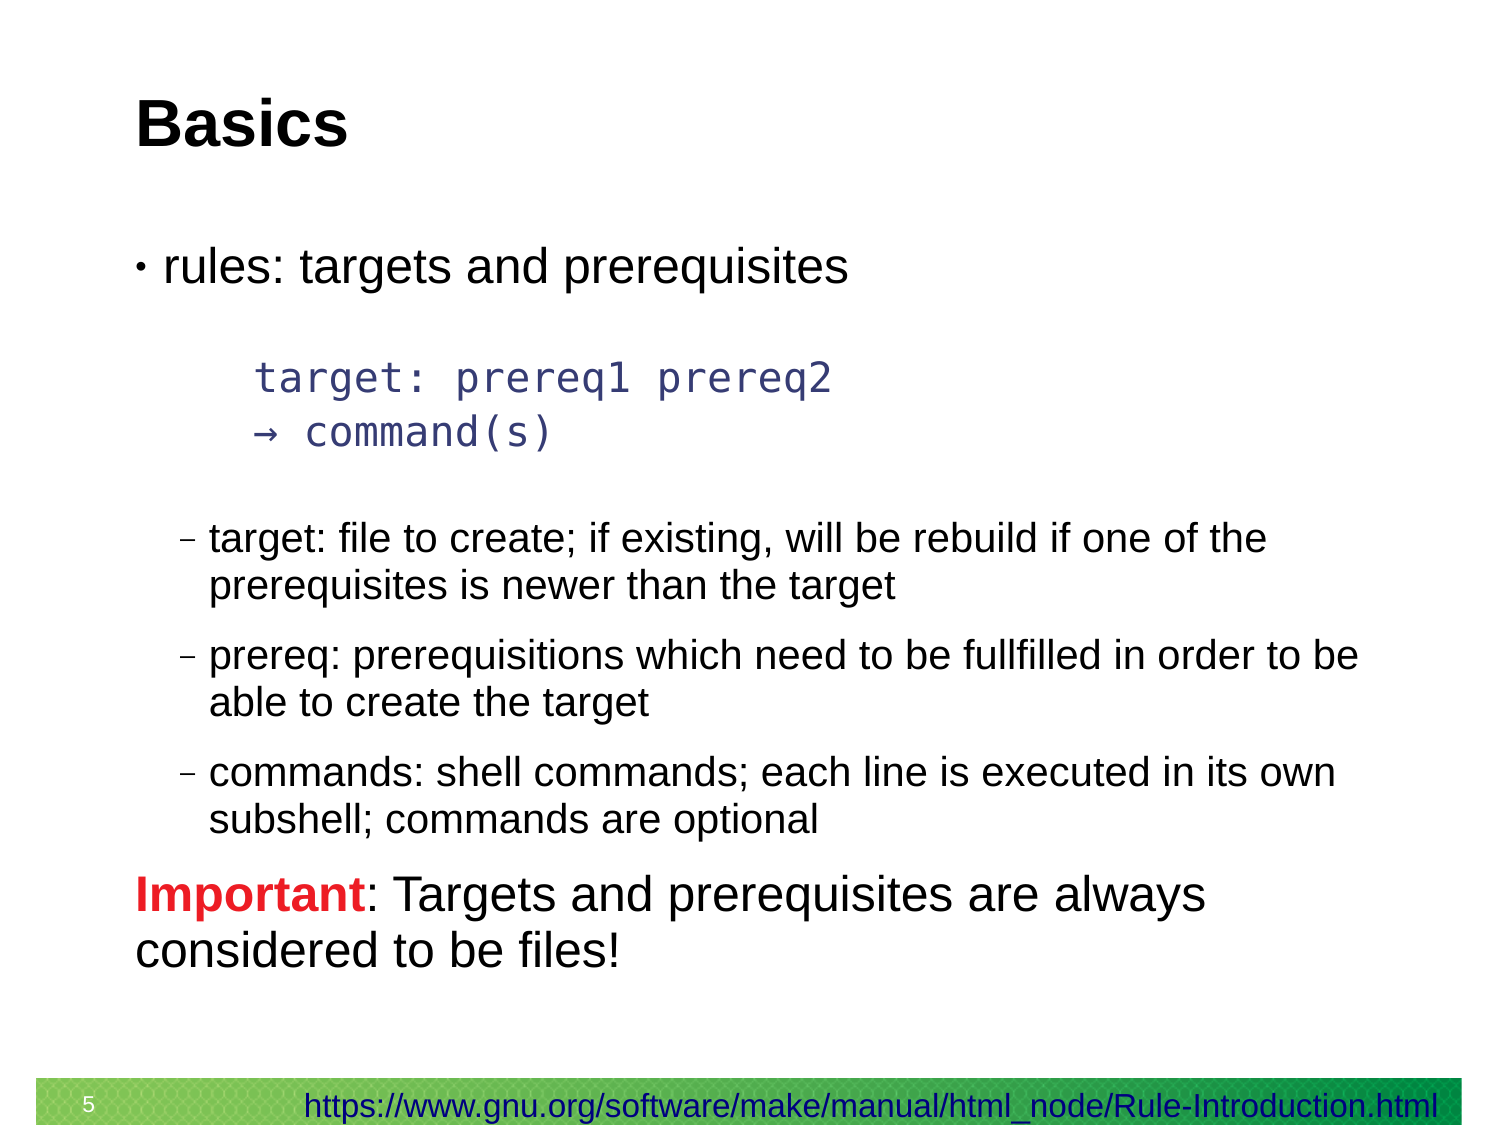

# Basics
rules: targets and prerequisites
target: prereq1 prereq2
→ command(s)
target: file to create; if existing, will be rebuild if one of the prerequisites is newer than the target
prereq: prerequisitions which need to be fullfilled in order to be able to create the target
commands: shell commands; each line is executed in its own subshell; commands are optional
Important: Targets and prerequisites are always considered to be files!
https://www.gnu.org/software/make/manual/html_node/Rule-Introduction.html